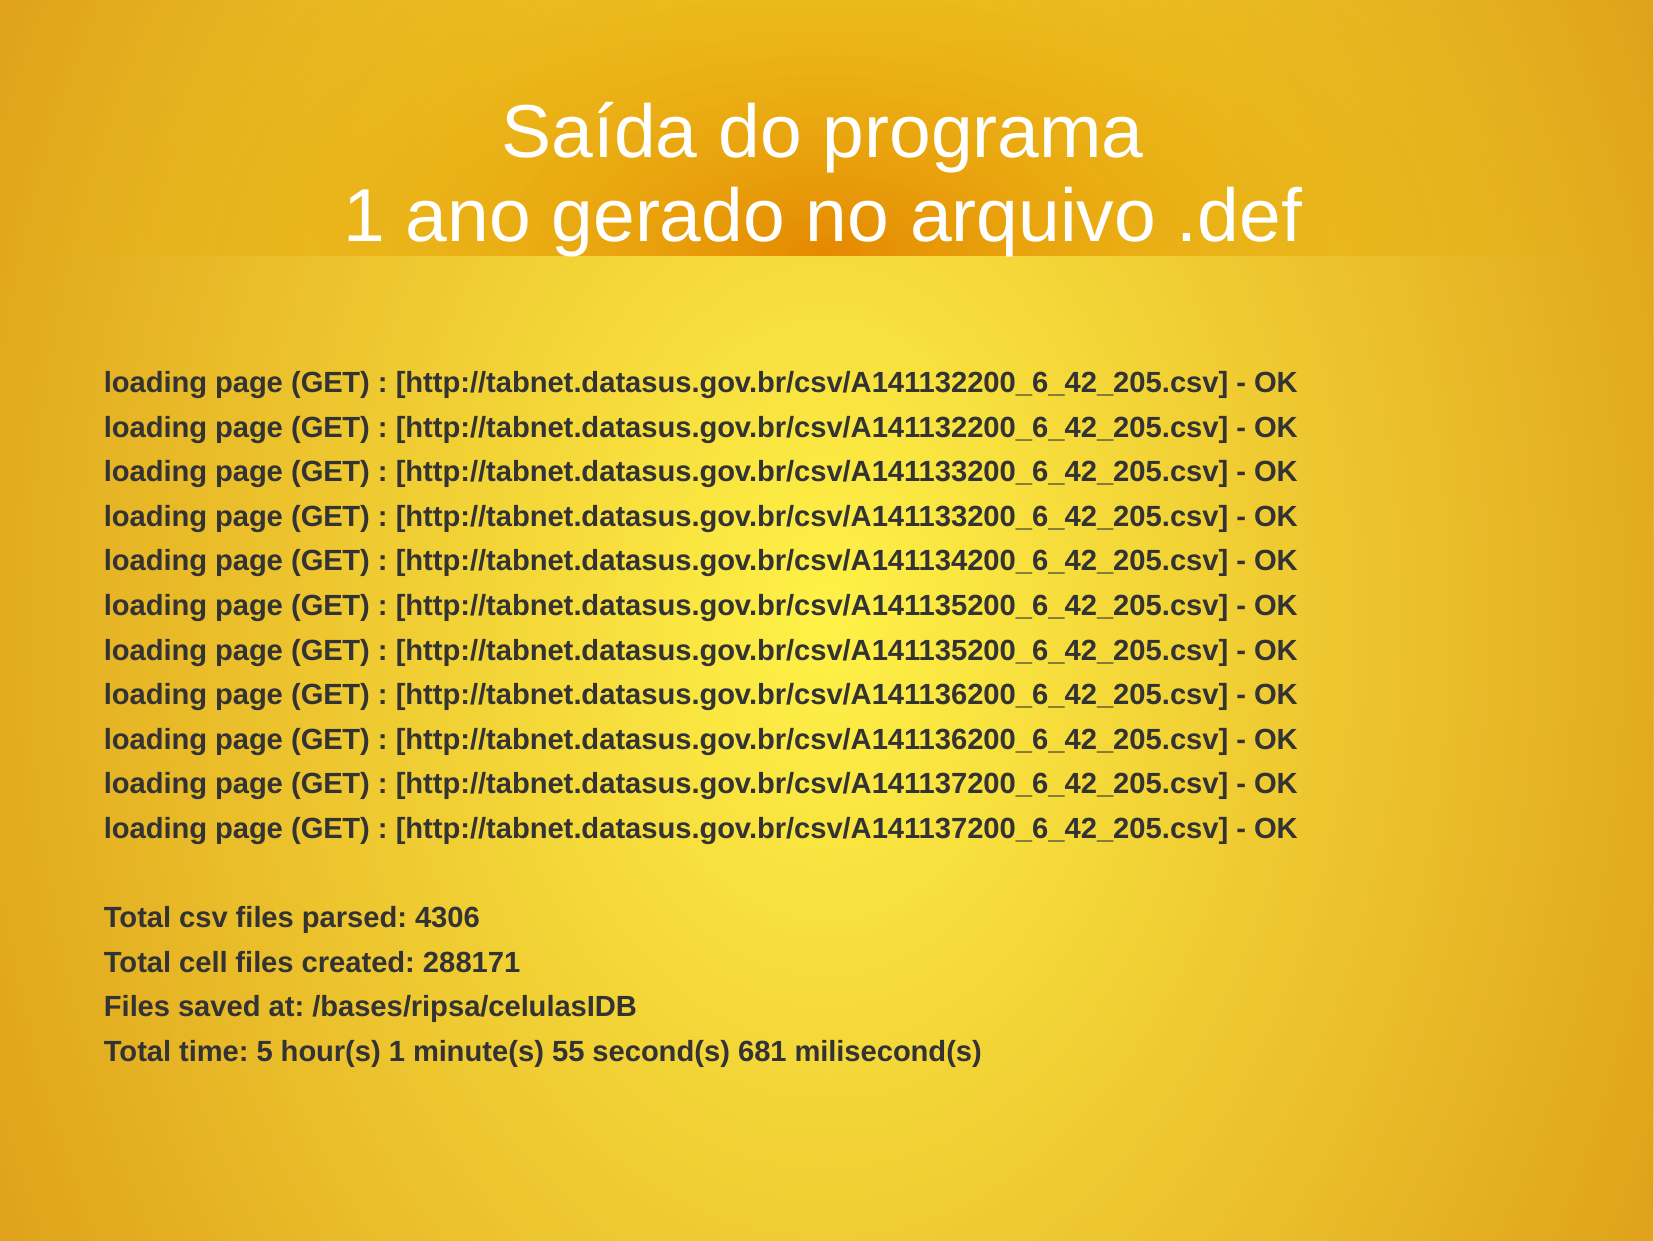

# Saída do programa 1 ano gerado no arquivo .def
loading page (GET) : [http://tabnet.datasus.gov.br/csv/A141132200_6_42_205.csv] - OK
loading page (GET) : [http://tabnet.datasus.gov.br/csv/A141132200_6_42_205.csv] - OK
loading page (GET) : [http://tabnet.datasus.gov.br/csv/A141133200_6_42_205.csv] - OK
loading page (GET) : [http://tabnet.datasus.gov.br/csv/A141133200_6_42_205.csv] - OK
loading page (GET) : [http://tabnet.datasus.gov.br/csv/A141134200_6_42_205.csv] - OK
loading page (GET) : [http://tabnet.datasus.gov.br/csv/A141135200_6_42_205.csv] - OK
loading page (GET) : [http://tabnet.datasus.gov.br/csv/A141135200_6_42_205.csv] - OK
loading page (GET) : [http://tabnet.datasus.gov.br/csv/A141136200_6_42_205.csv] - OK
loading page (GET) : [http://tabnet.datasus.gov.br/csv/A141136200_6_42_205.csv] - OK
loading page (GET) : [http://tabnet.datasus.gov.br/csv/A141137200_6_42_205.csv] - OK
loading page (GET) : [http://tabnet.datasus.gov.br/csv/A141137200_6_42_205.csv] - OK
Total csv files parsed: 4306
Total cell files created: 288171
Files saved at: /bases/ripsa/celulasIDB
Total time: 5 hour(s) 1 minute(s) 55 second(s) 681 milisecond(s)